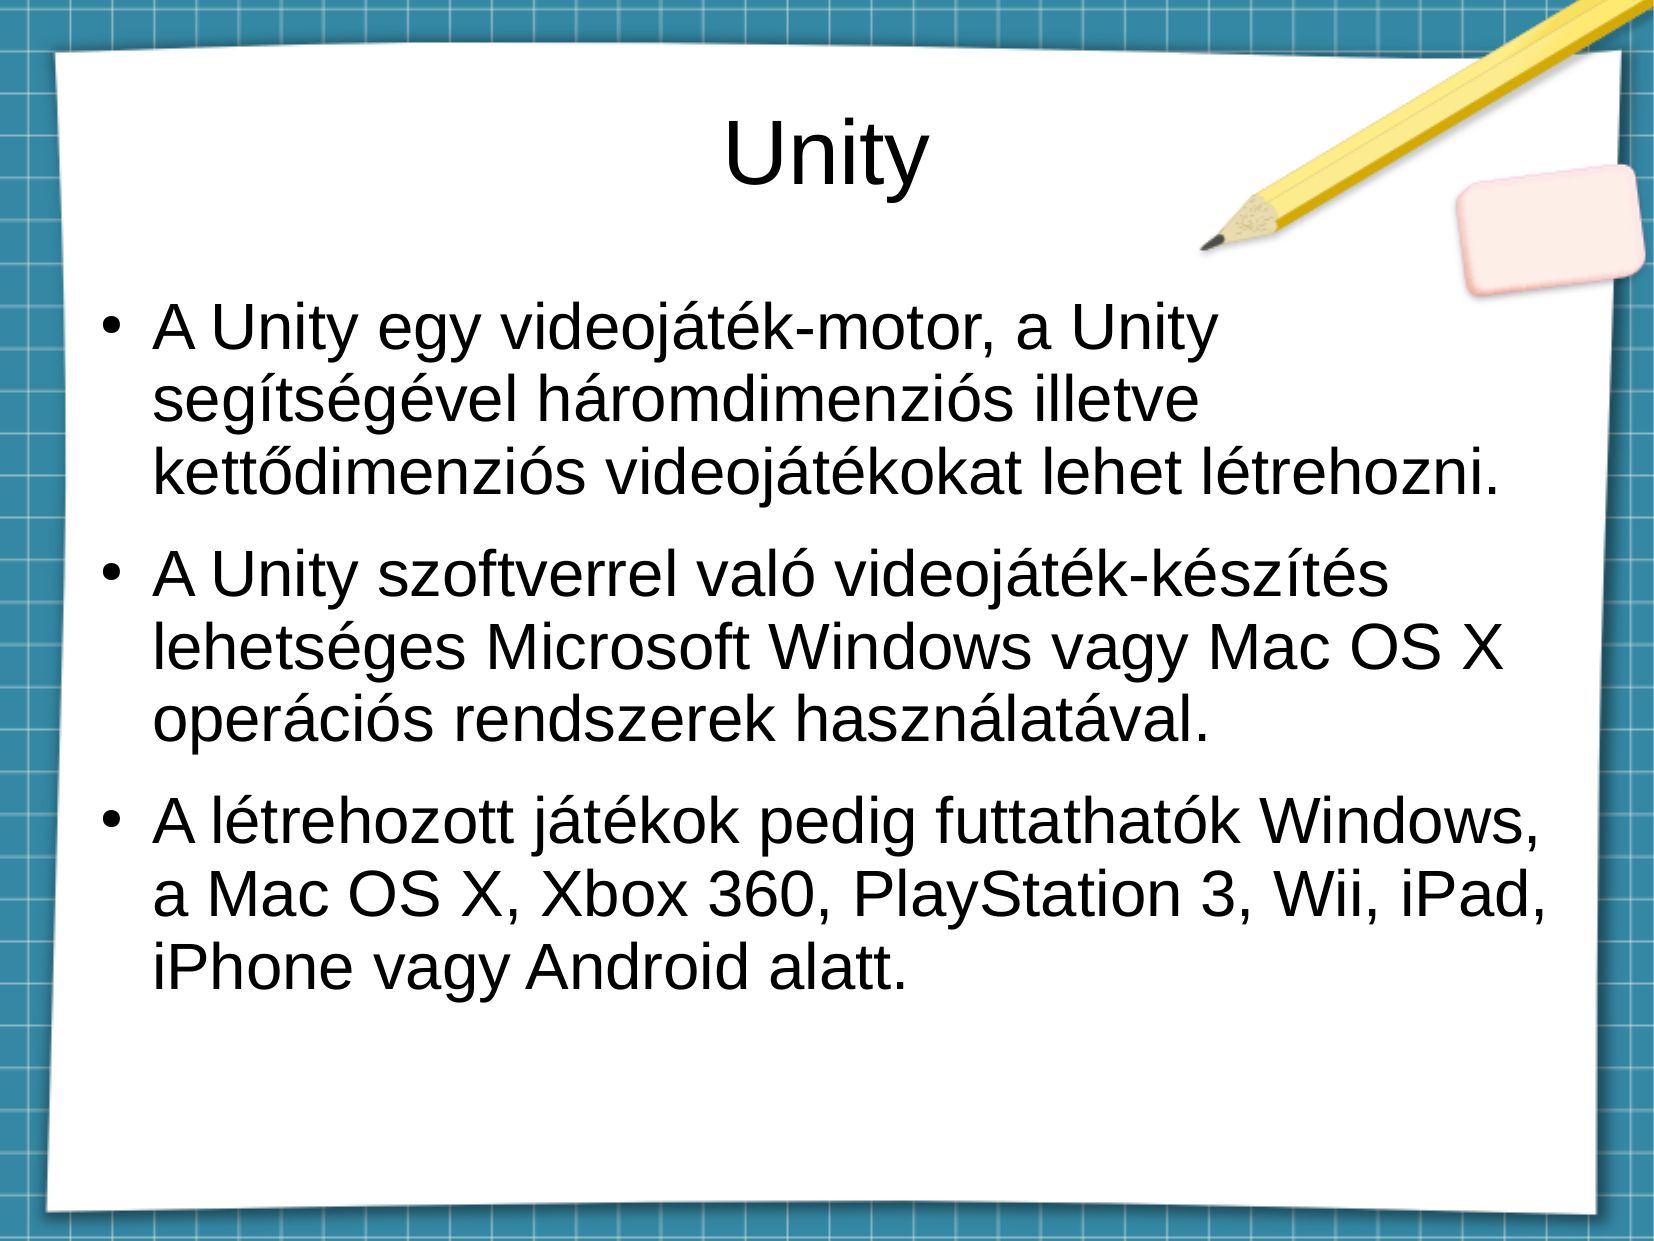

# Unity
A Unity egy videojáték-motor, a Unity segítségével háromdimenziós illetve kettődimenziós videojátékokat lehet létrehozni.
A Unity szoftverrel való videojáték-készítés lehetséges Microsoft Windows vagy Mac OS X operációs rendszerek használatával.
A létrehozott játékok pedig futtathatók Windows, a Mac OS X, Xbox 360, PlayStation 3, Wii, iPad, iPhone vagy Android alatt.